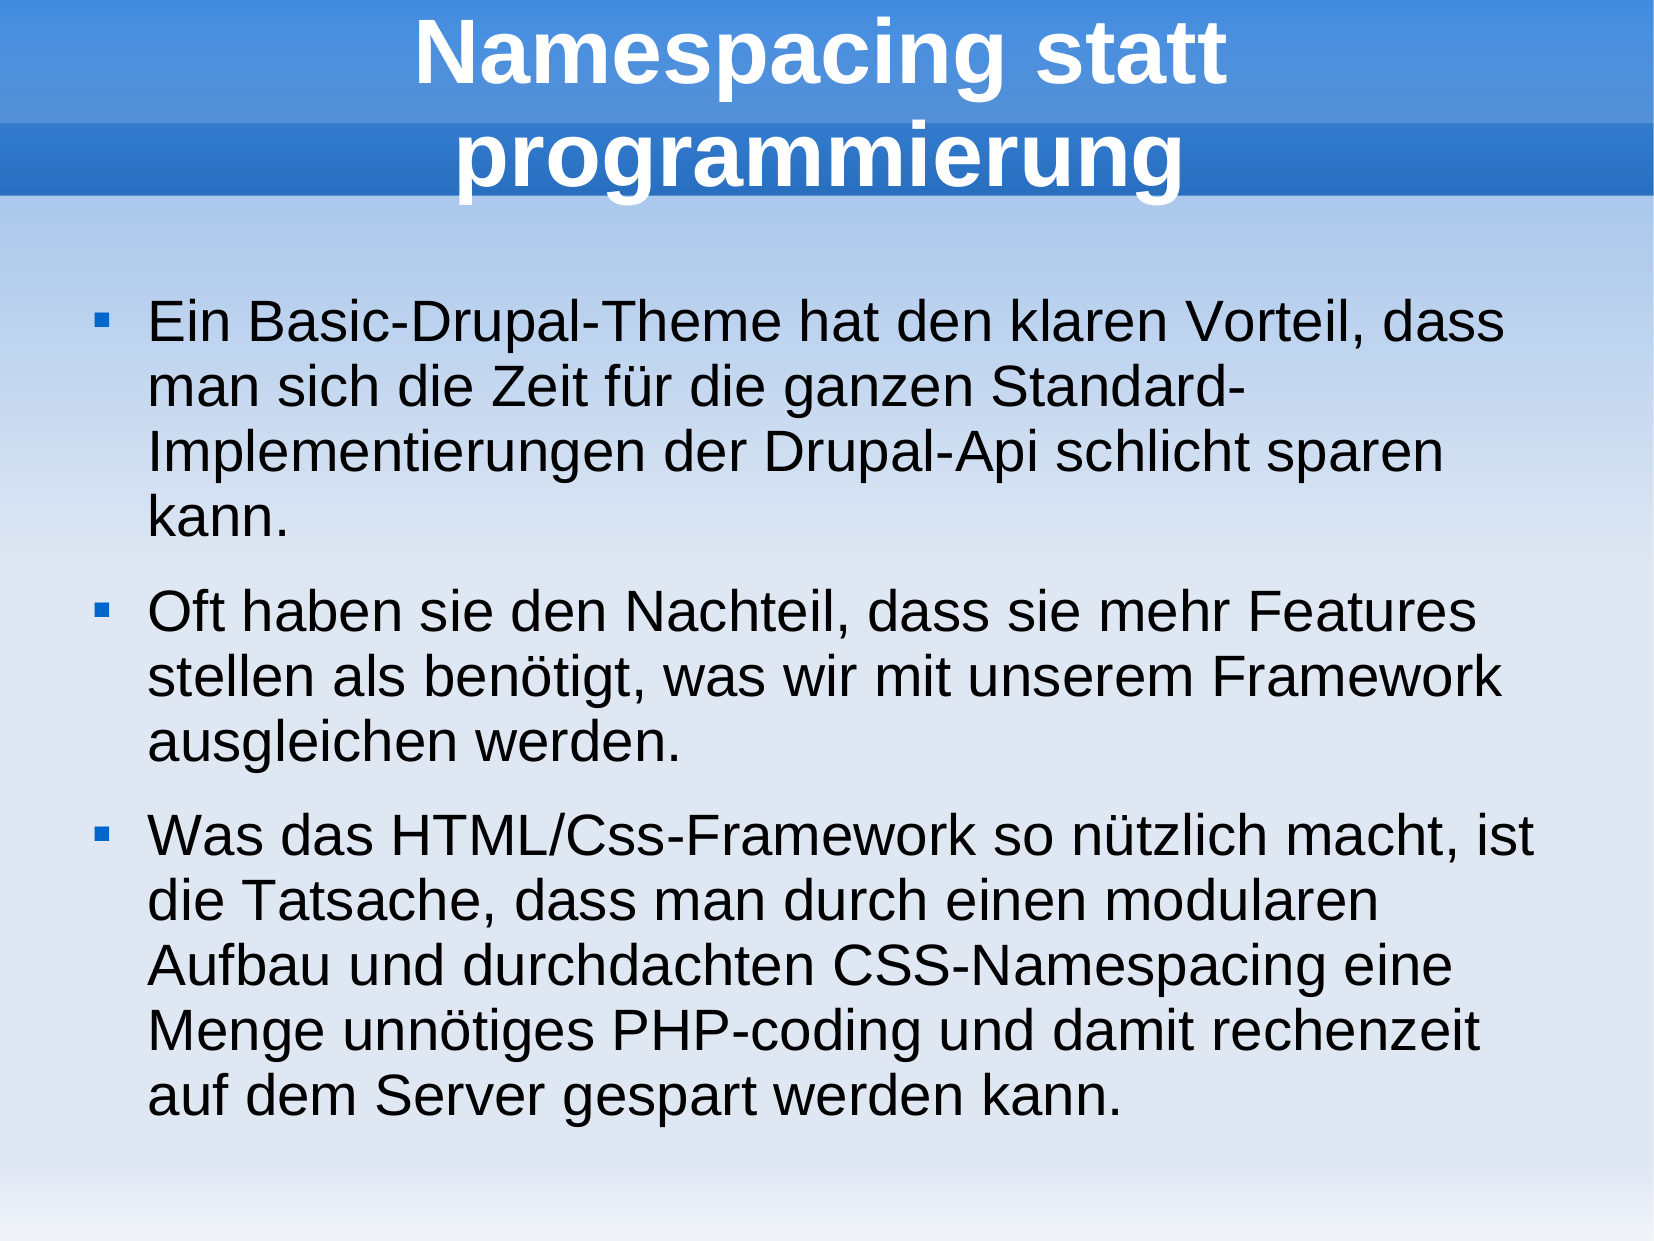

# Namespacing statt programmierung
Ein Basic-Drupal-Theme hat den klaren Vorteil, dass man sich die Zeit für die ganzen Standard-Implementierungen der Drupal-Api schlicht sparen kann.
Oft haben sie den Nachteil, dass sie mehr Features stellen als benötigt, was wir mit unserem Framework ausgleichen werden.
Was das HTML/Css-Framework so nützlich macht, ist die Tatsache, dass man durch einen modularen Aufbau und durchdachten CSS-Namespacing eine Menge unnötiges PHP-coding und damit rechenzeit auf dem Server gespart werden kann.